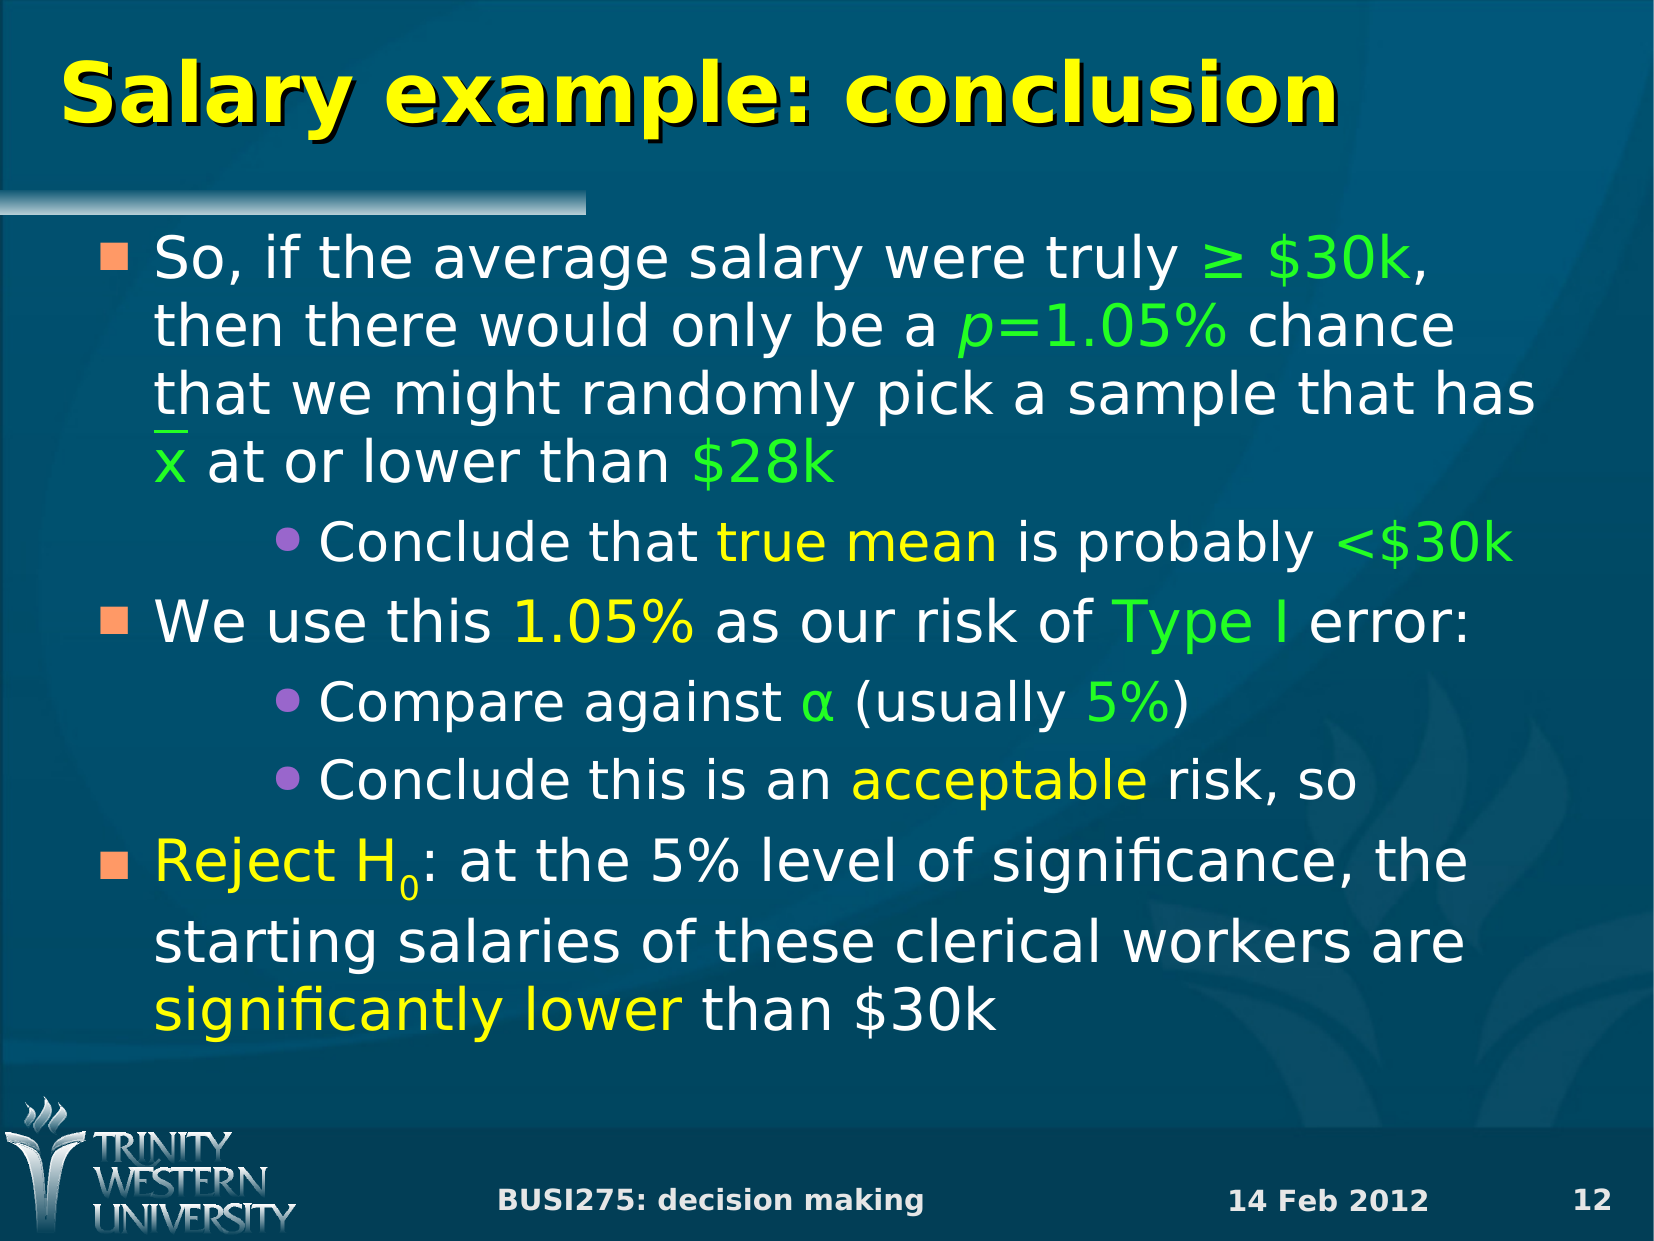

# Salary example: conclusion
So, if the average salary were truly ≥ $30k, then there would only be a p=1.05% chance that we might randomly pick a sample that has x at or lower than $28k
Conclude that true mean is probably <$30k
We use this 1.05% as our risk of Type I error:
Compare against α (usually 5%)
Conclude this is an acceptable risk, so
Reject H0: at the 5% level of significance, the starting salaries of these clerical workers are significantly lower than $30k
BUSI275: decision making
14 Feb 2012
12